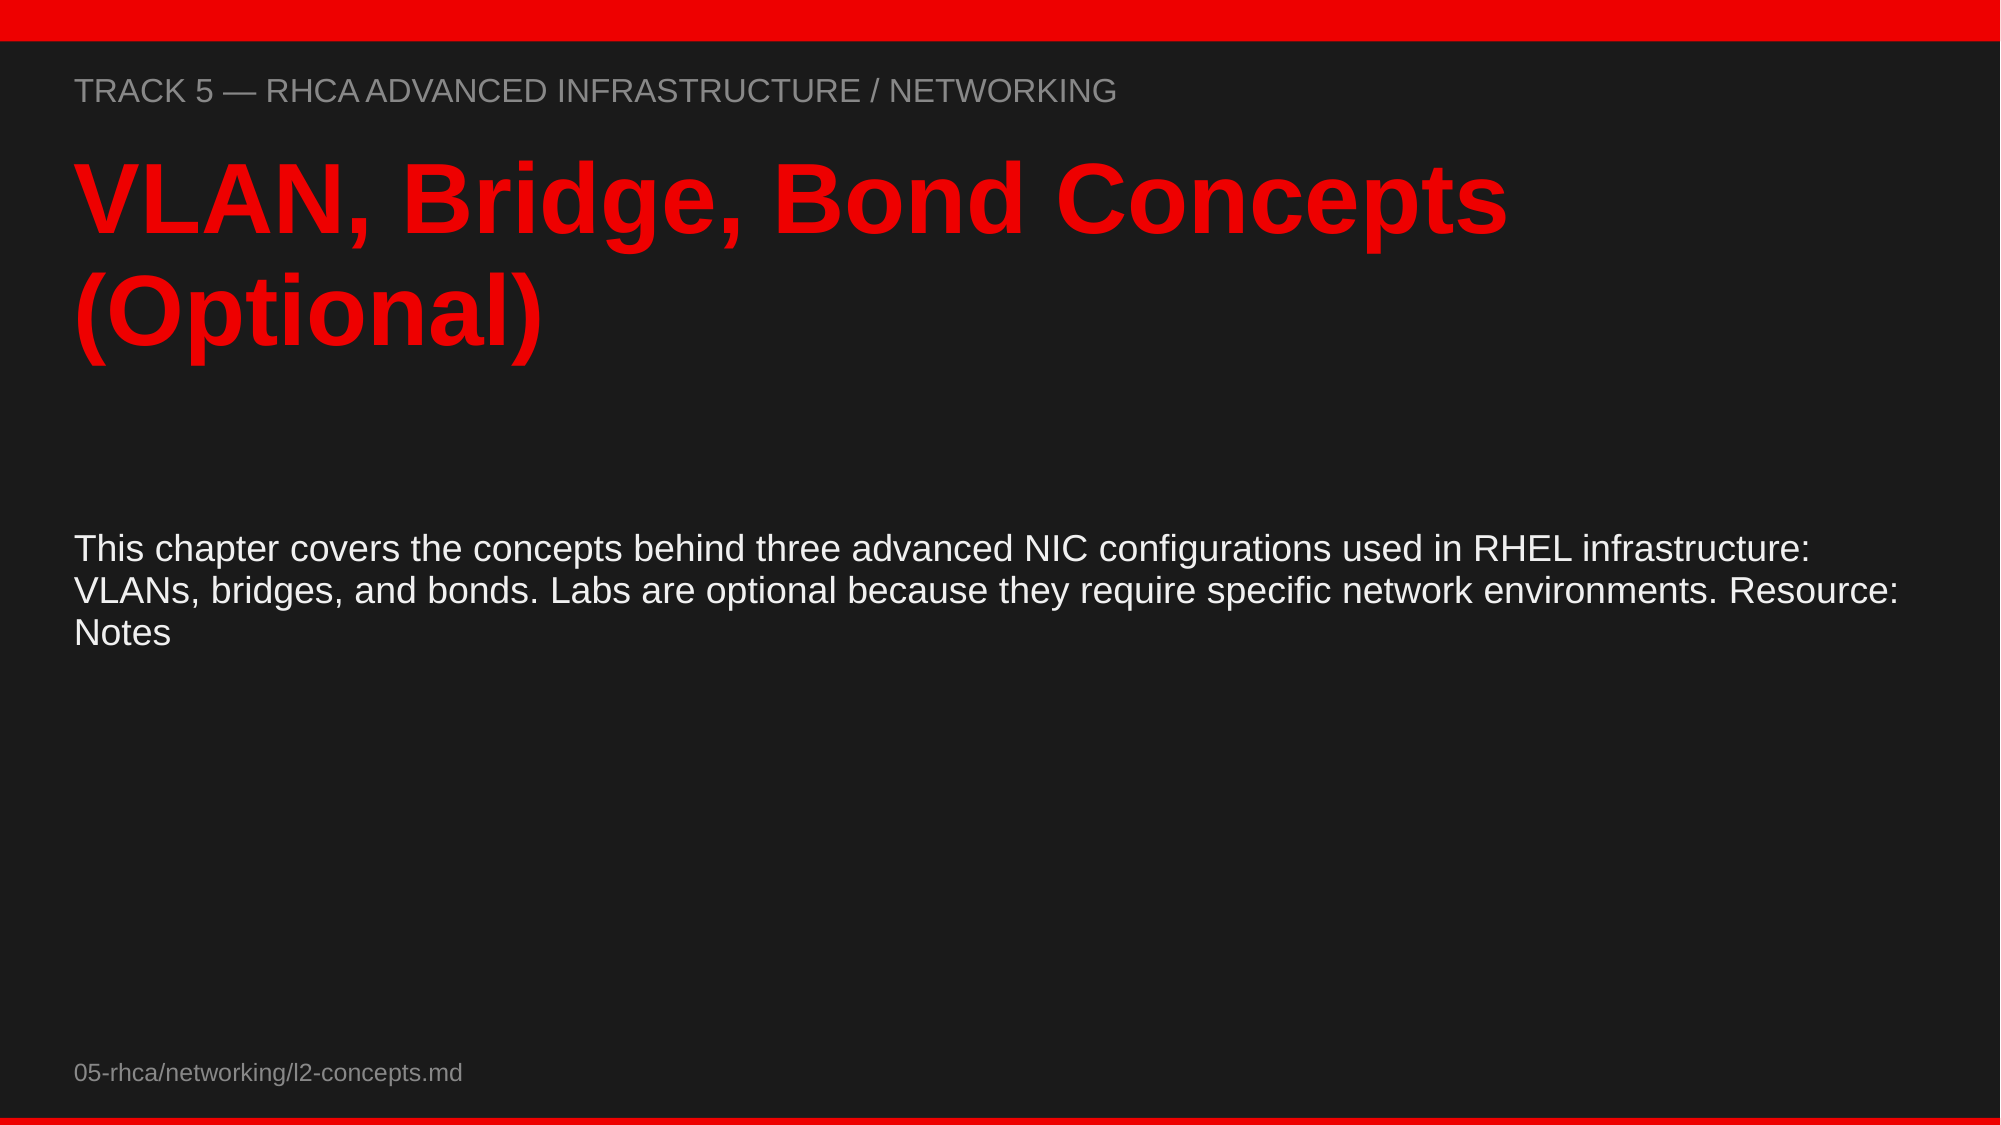

TRACK 5 — RHCA ADVANCED INFRASTRUCTURE / NETWORKING
VLAN, Bridge, Bond Concepts (Optional)
This chapter covers the concepts behind three advanced NIC configurations used in RHEL infrastructure: VLANs, bridges, and bonds. Labs are optional because they require specific network environments. Resource: Notes
05-rhca/networking/l2-concepts.md